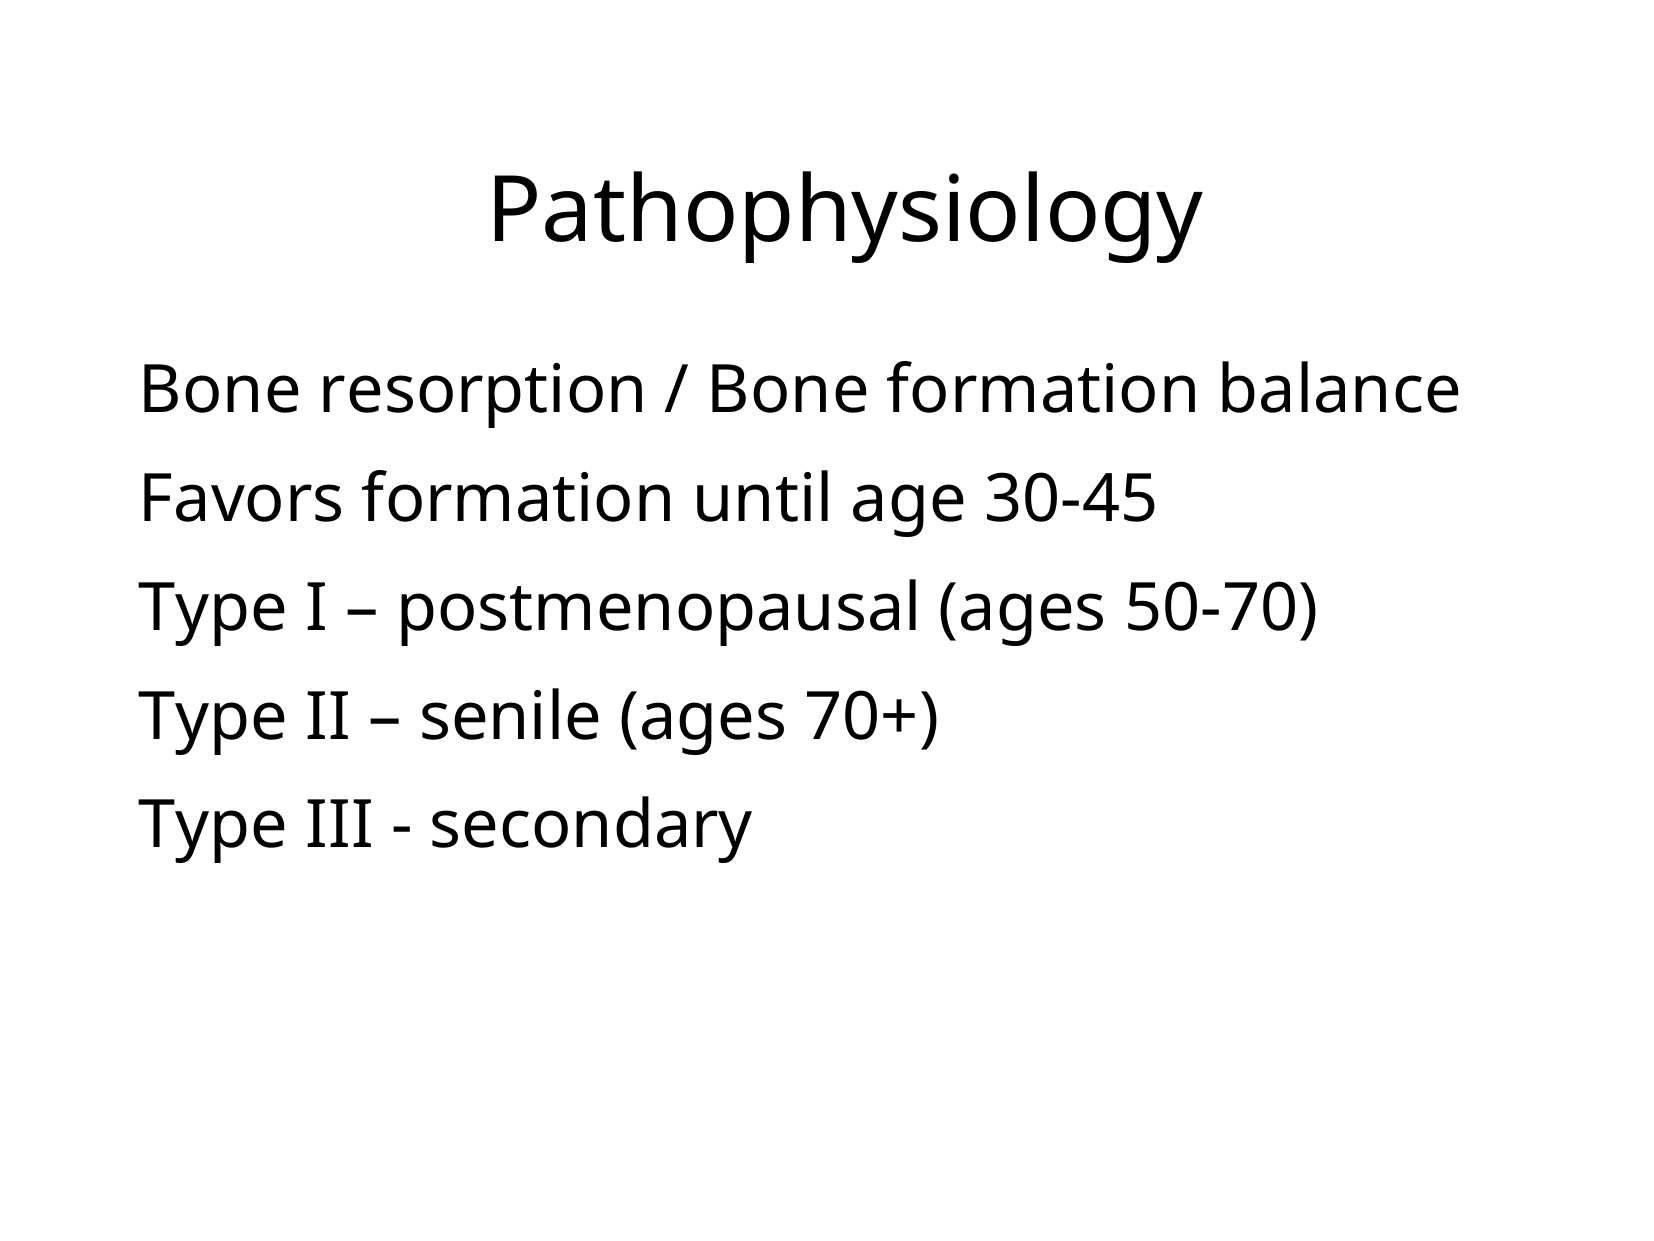

# Pathophysiology
Bone resorption / Bone formation balance
Favors formation until age 30-45
Type I – postmenopausal (ages 50-70)
Type II – senile (ages 70+)
Type III - secondary